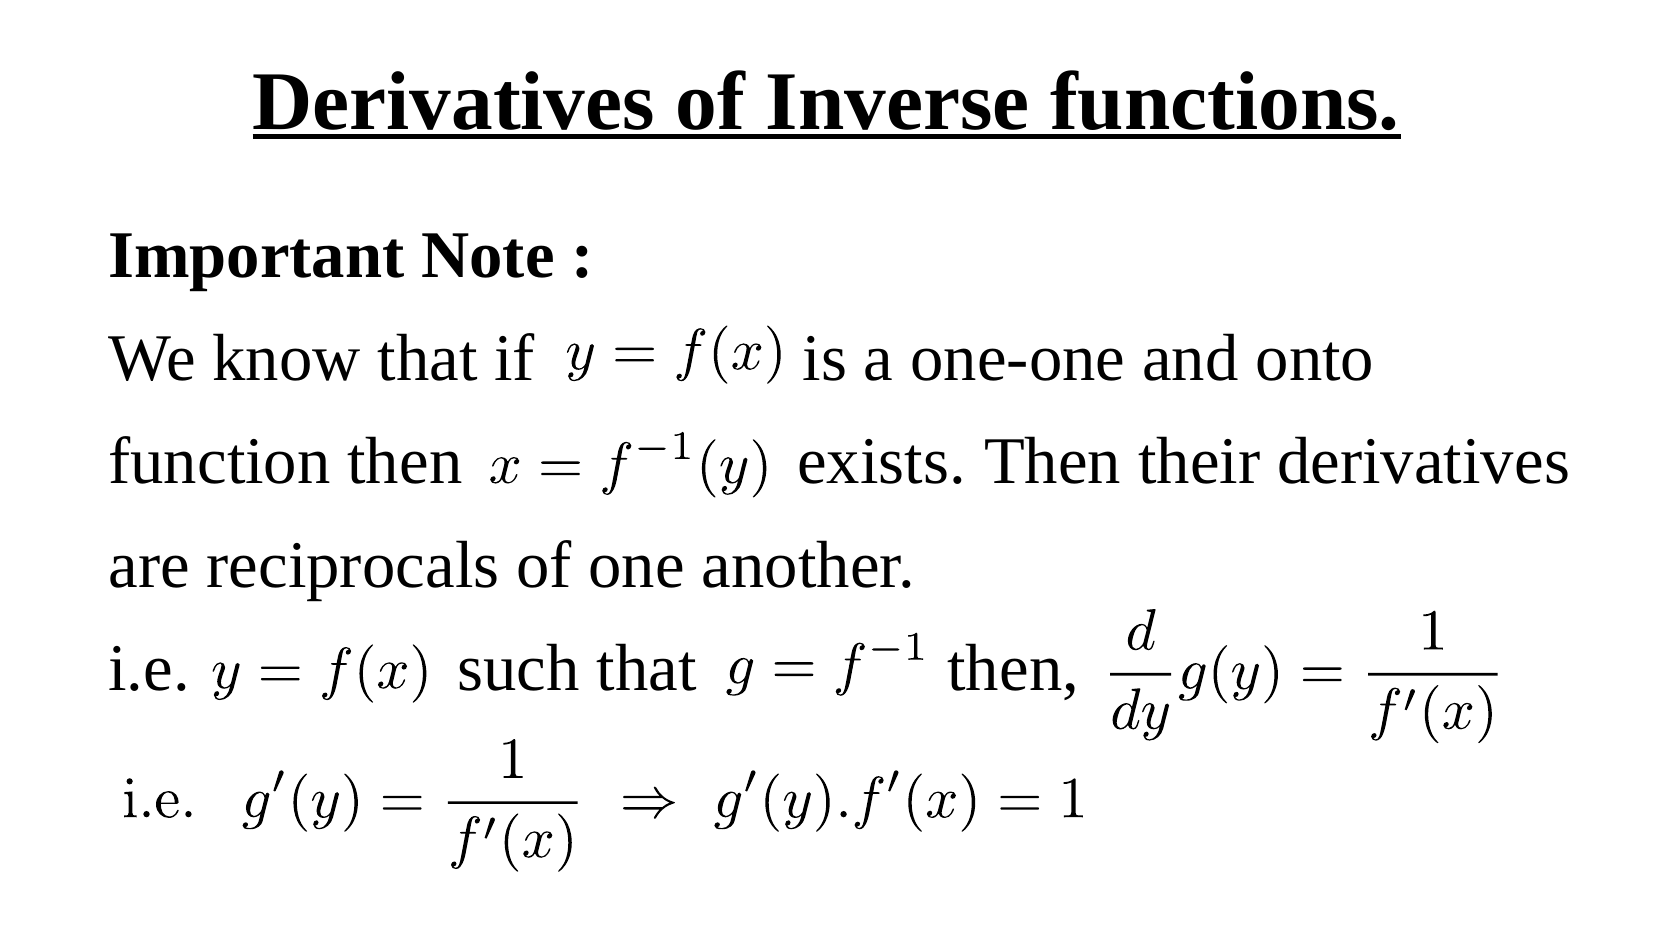

# Derivatives of Inverse functions.
 Important Note :
 We know that if is a one-one and onto
 function then exists. Then their derivatives
 are reciprocals of one another.
 i.e. such that then,